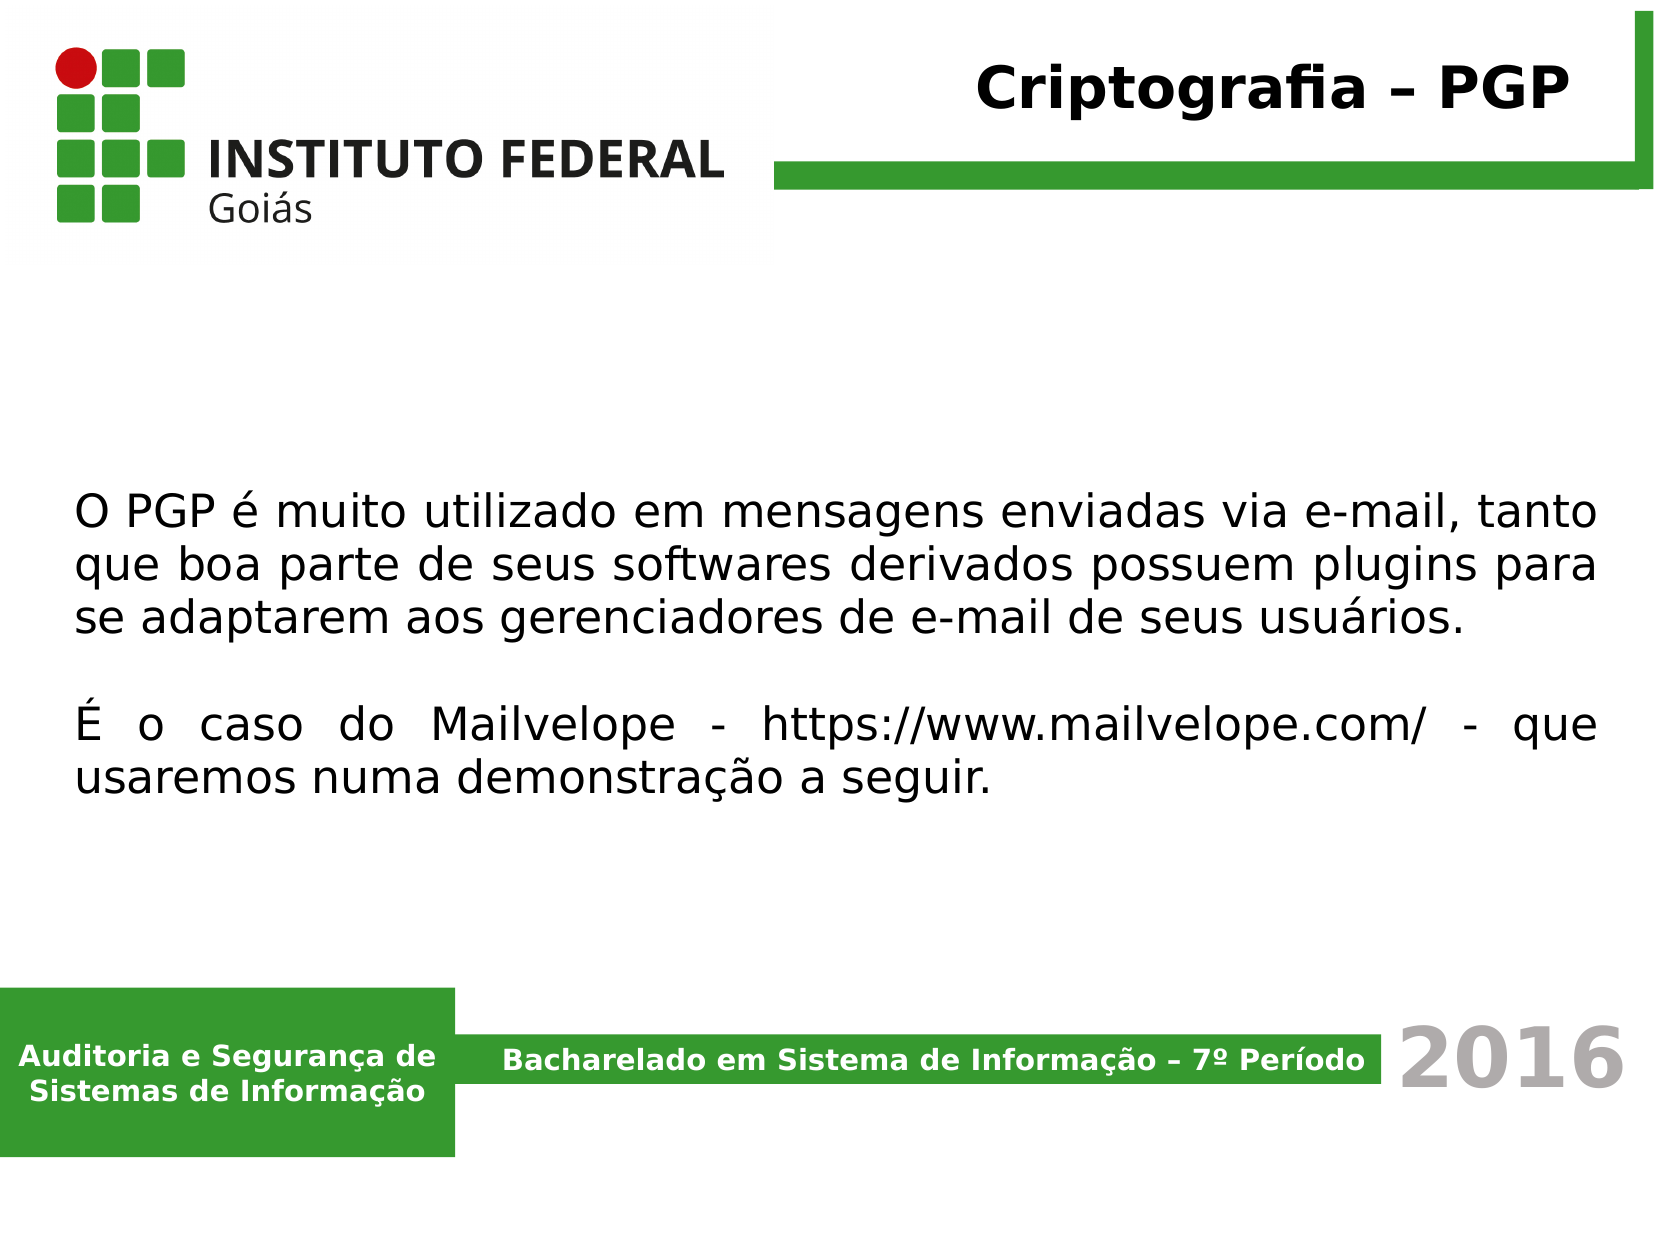

Criptografia – PGP
O PGP é muito utilizado em mensagens enviadas via e-mail, tanto que boa parte de seus softwares derivados possuem plugins para se adaptarem aos gerenciadores de e-mail de seus usuários.
É o caso do Mailvelope - https://www.mailvelope.com/ - que usaremos numa demonstração a seguir.
Auditoria e Segurança de Sistemas de Informação
2016
Bacharelado em Sistema de Informação – 7º Período